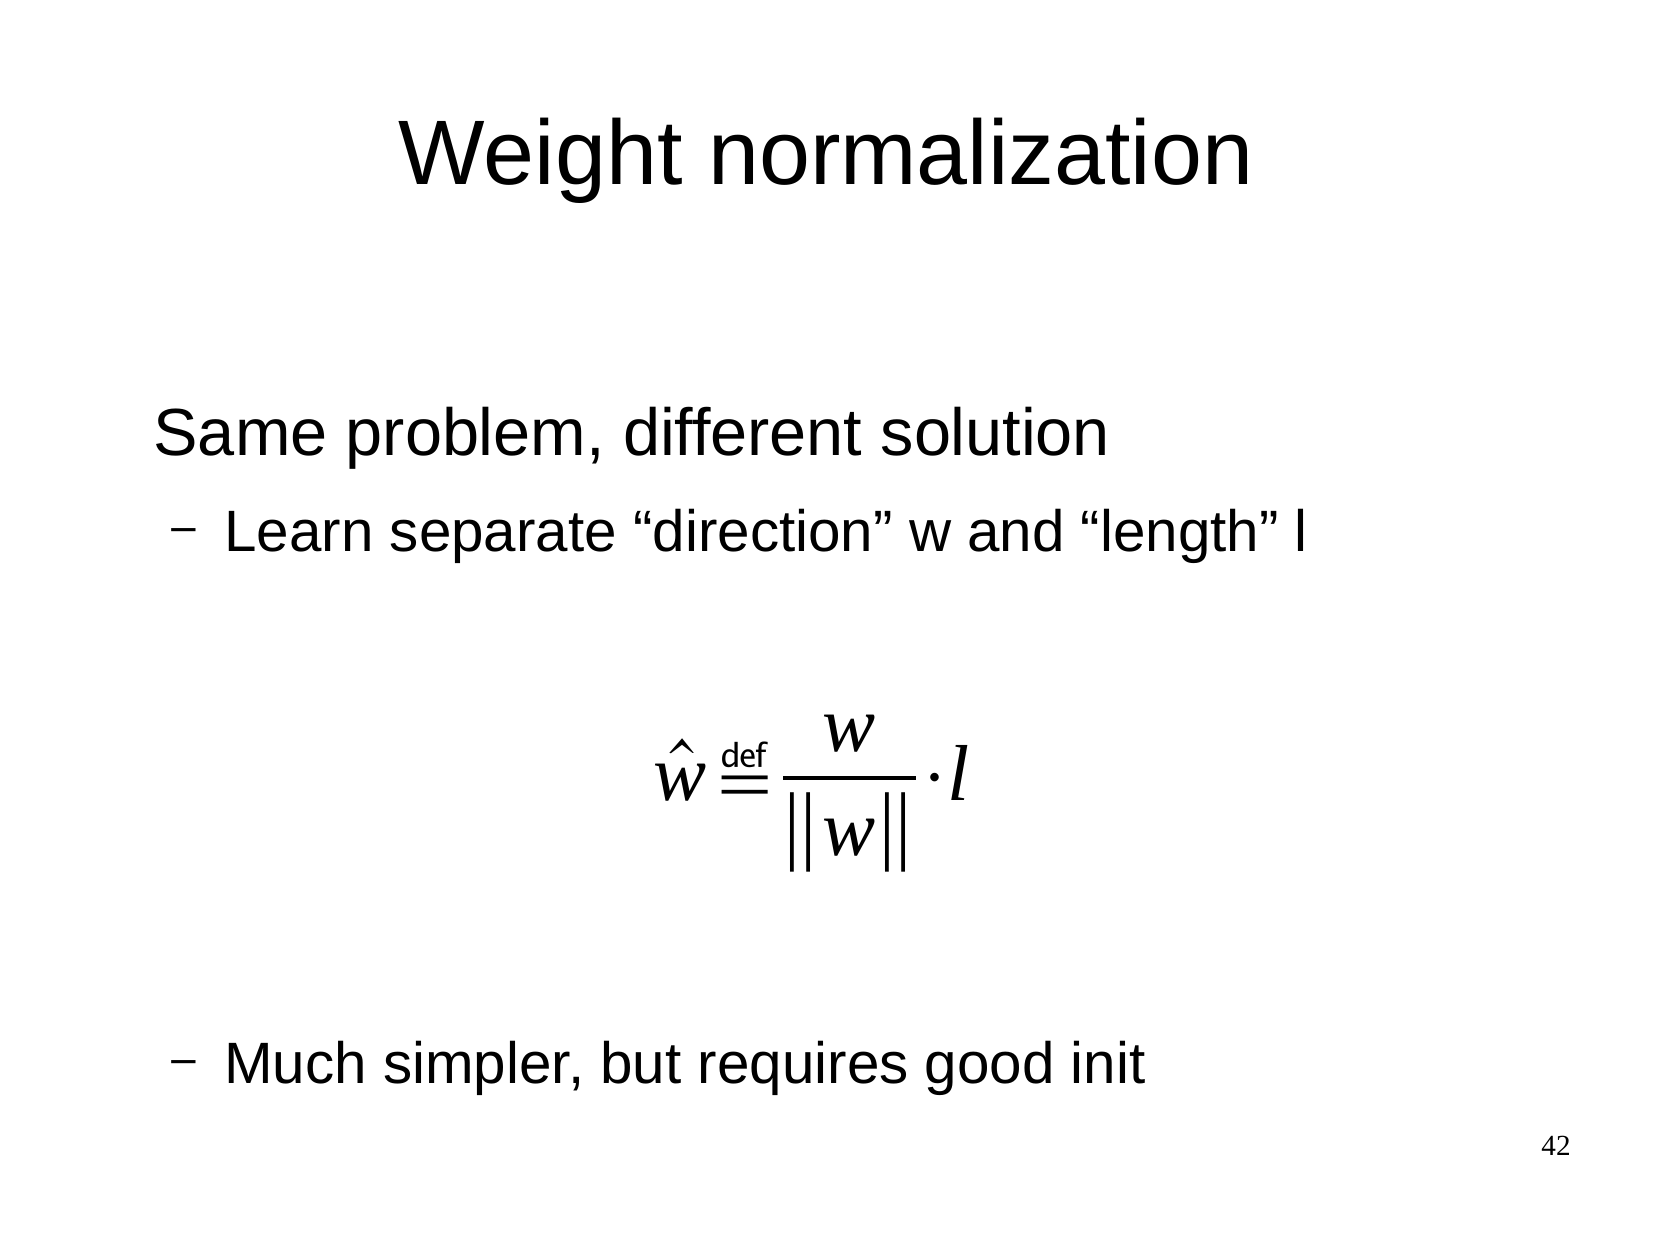

# Weight normalization
Same problem, different solution
Learn separate “direction” w and “length” l
Much simpler, but requires good init
42